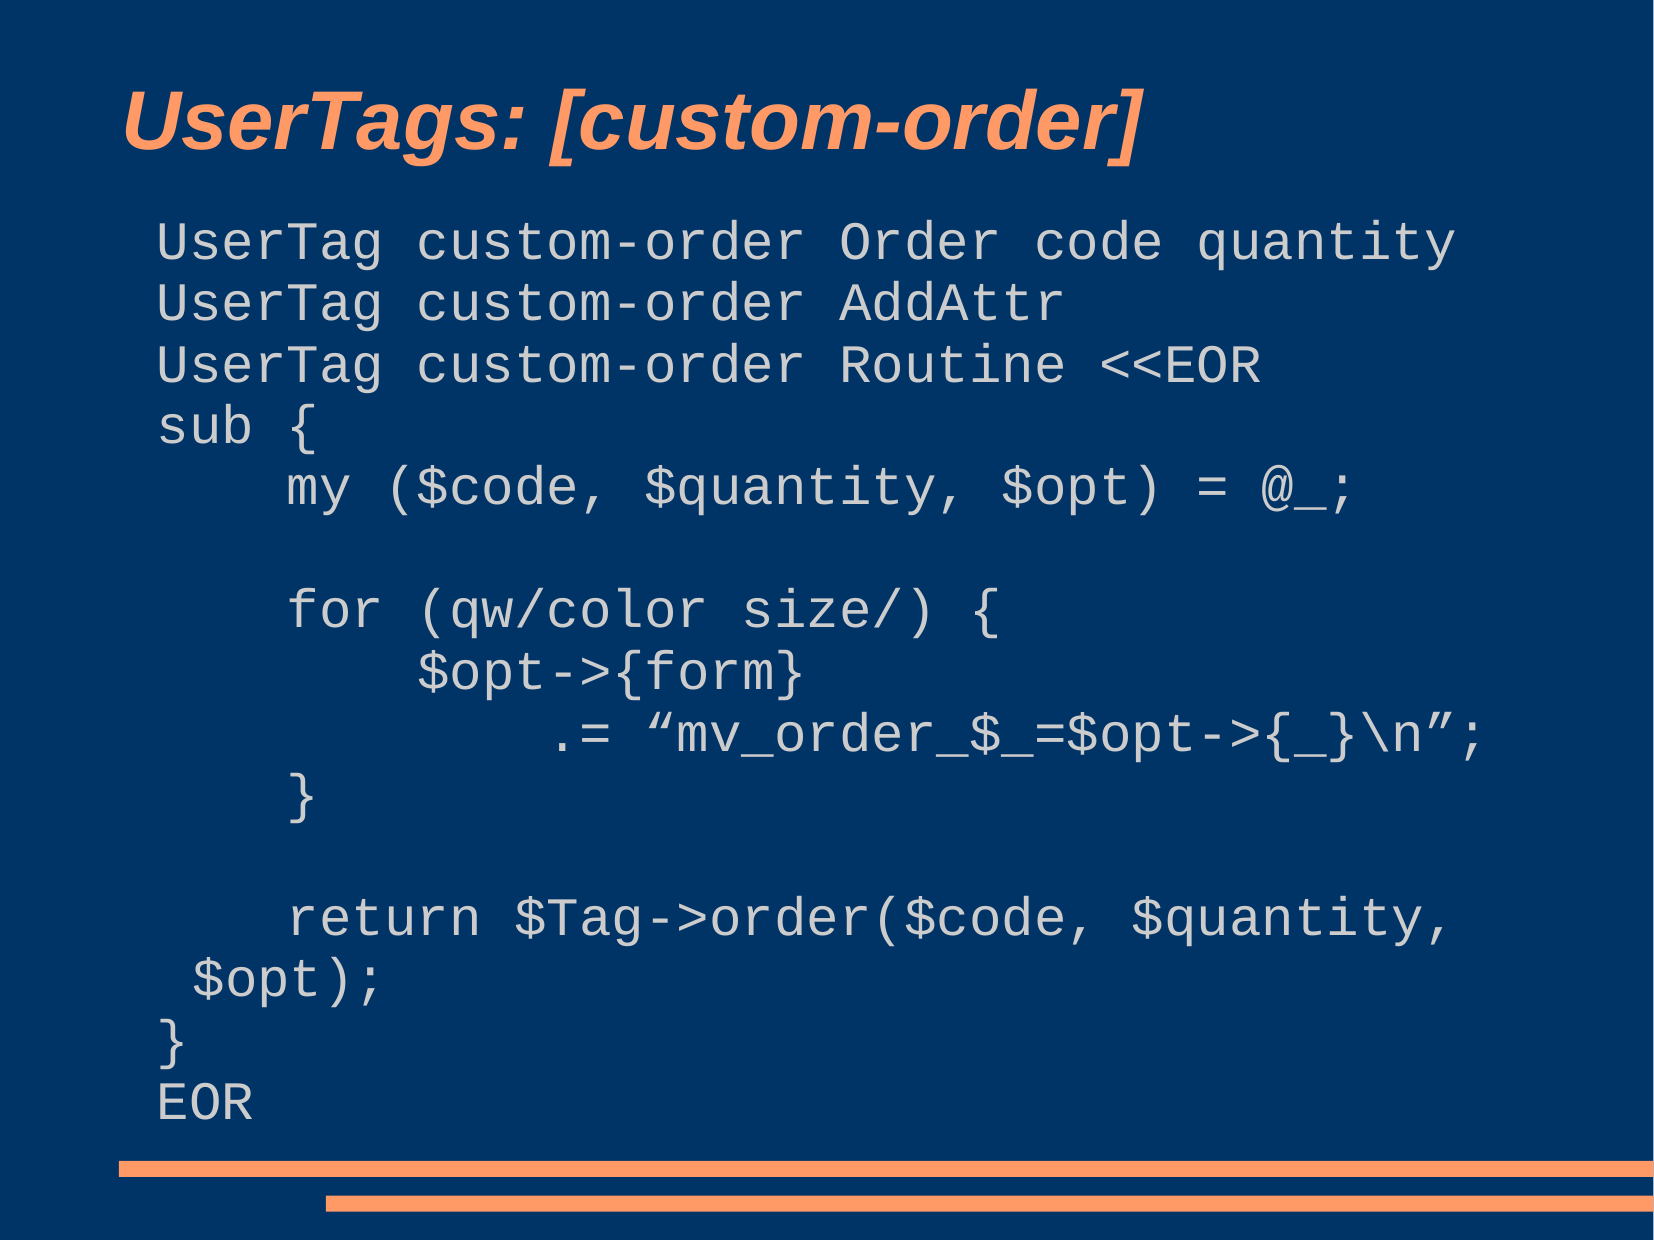

# UserTags: [custom-order]
UserTag custom-order Order code quantity
UserTag custom-order AddAttr
UserTag custom-order Routine <<EOR
sub {
 my ($code, $quantity, $opt) = @_;
 for (qw/color size/) {
 $opt->{form}
 .= “mv_order_$_=$opt->{_}\n”;
 }
 return $Tag->order($code, $quantity, $opt);
}
EOR